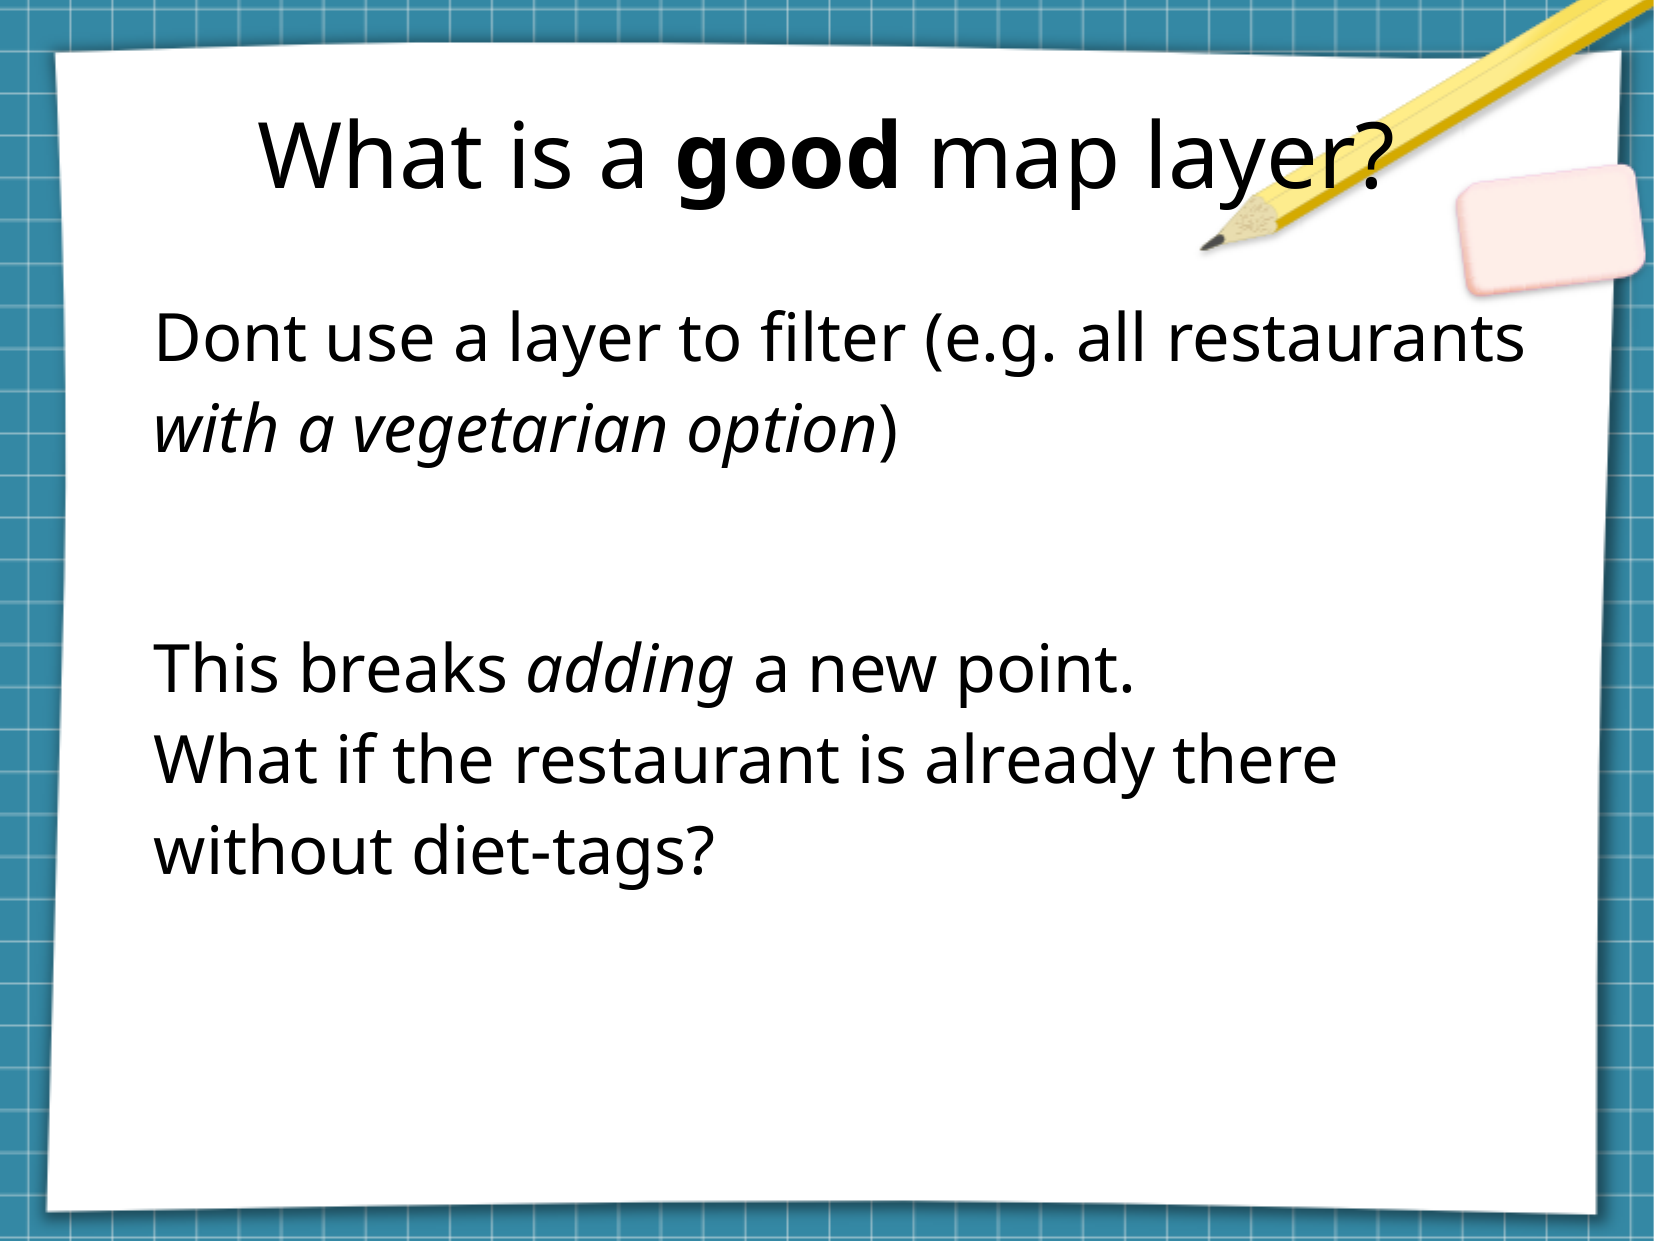

# What is a good map layer?
Dont use a layer to filter (e.g. all restaurants with a vegetarian option)
This breaks adding a new point.
What if the restaurant is already there without diet-tags?